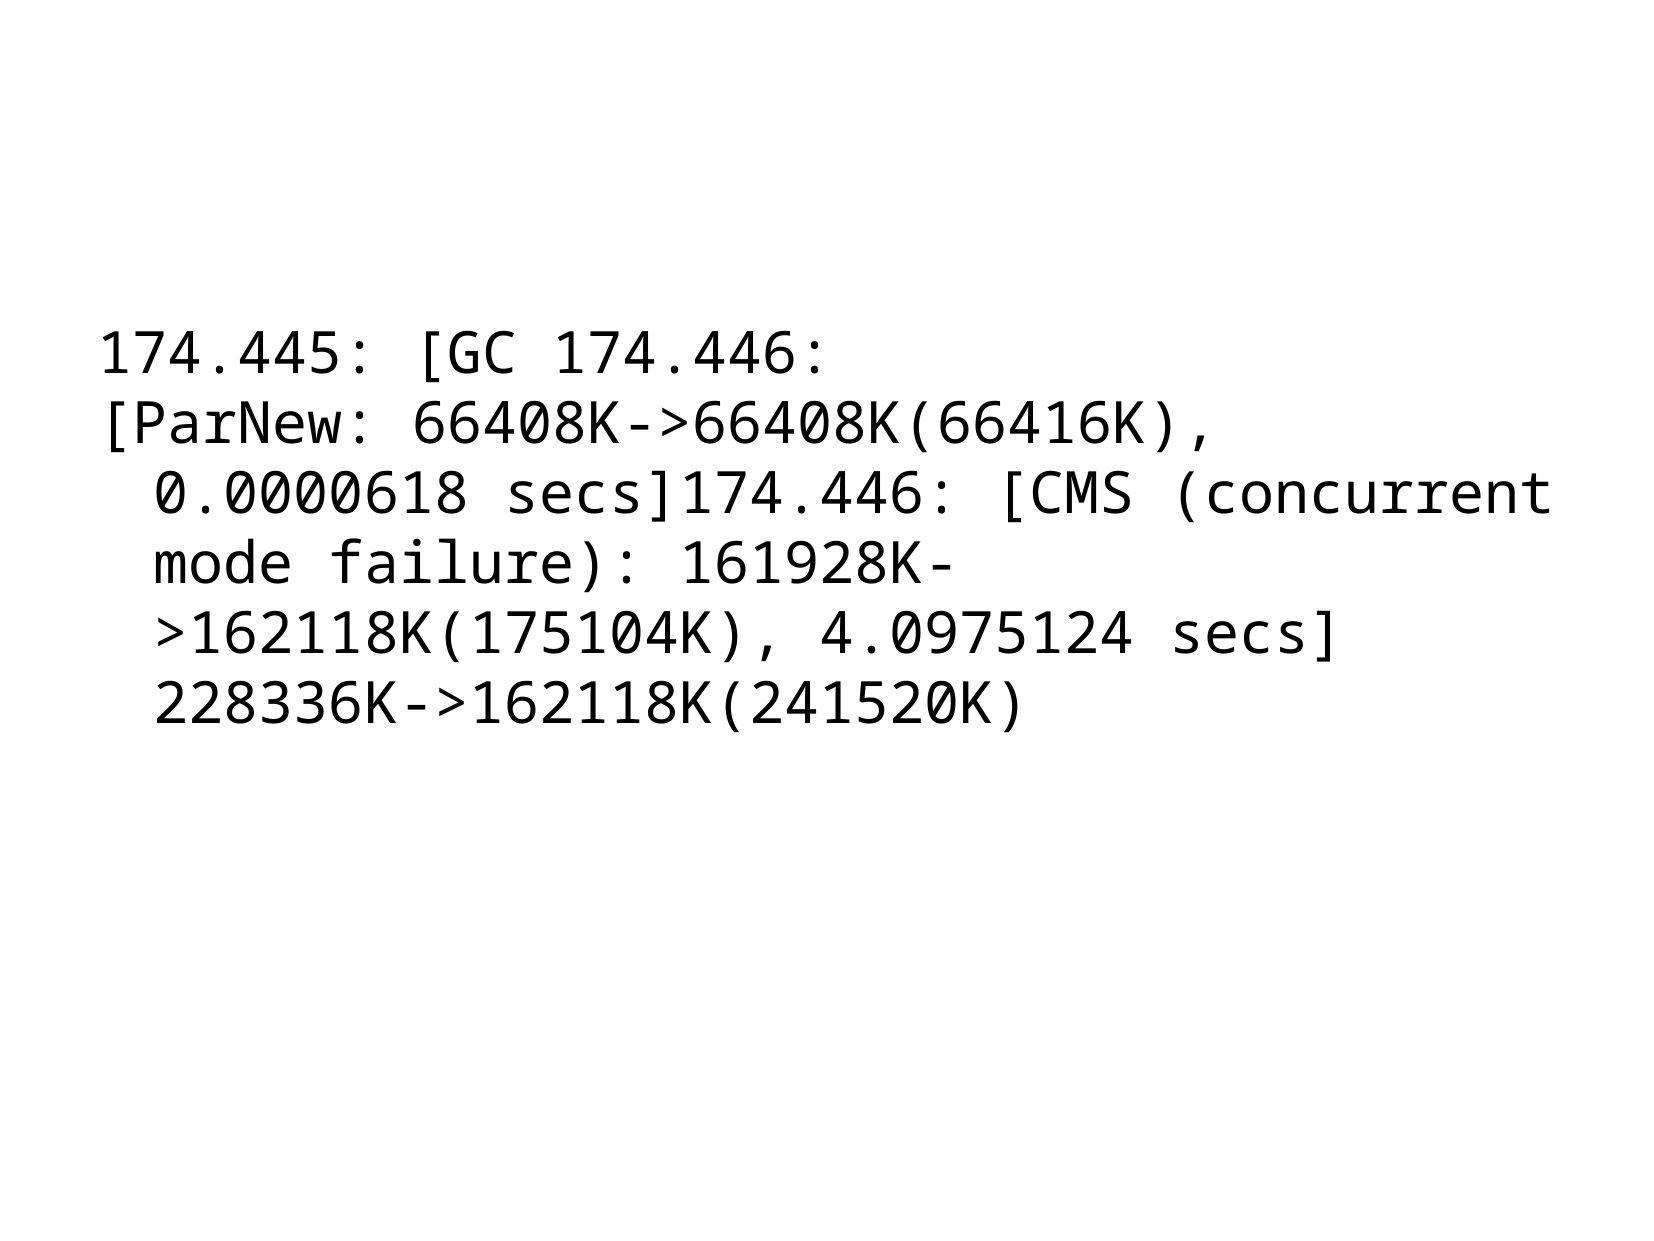

# 174.445: [GC 174.446:
[ParNew: 66408K->66408K(66416K), 0.0000618 secs]174.446: [CMS (concurrent mode failure): 161928K->162118K(175104K), 4.0975124 secs] 228336K->162118K(241520K)